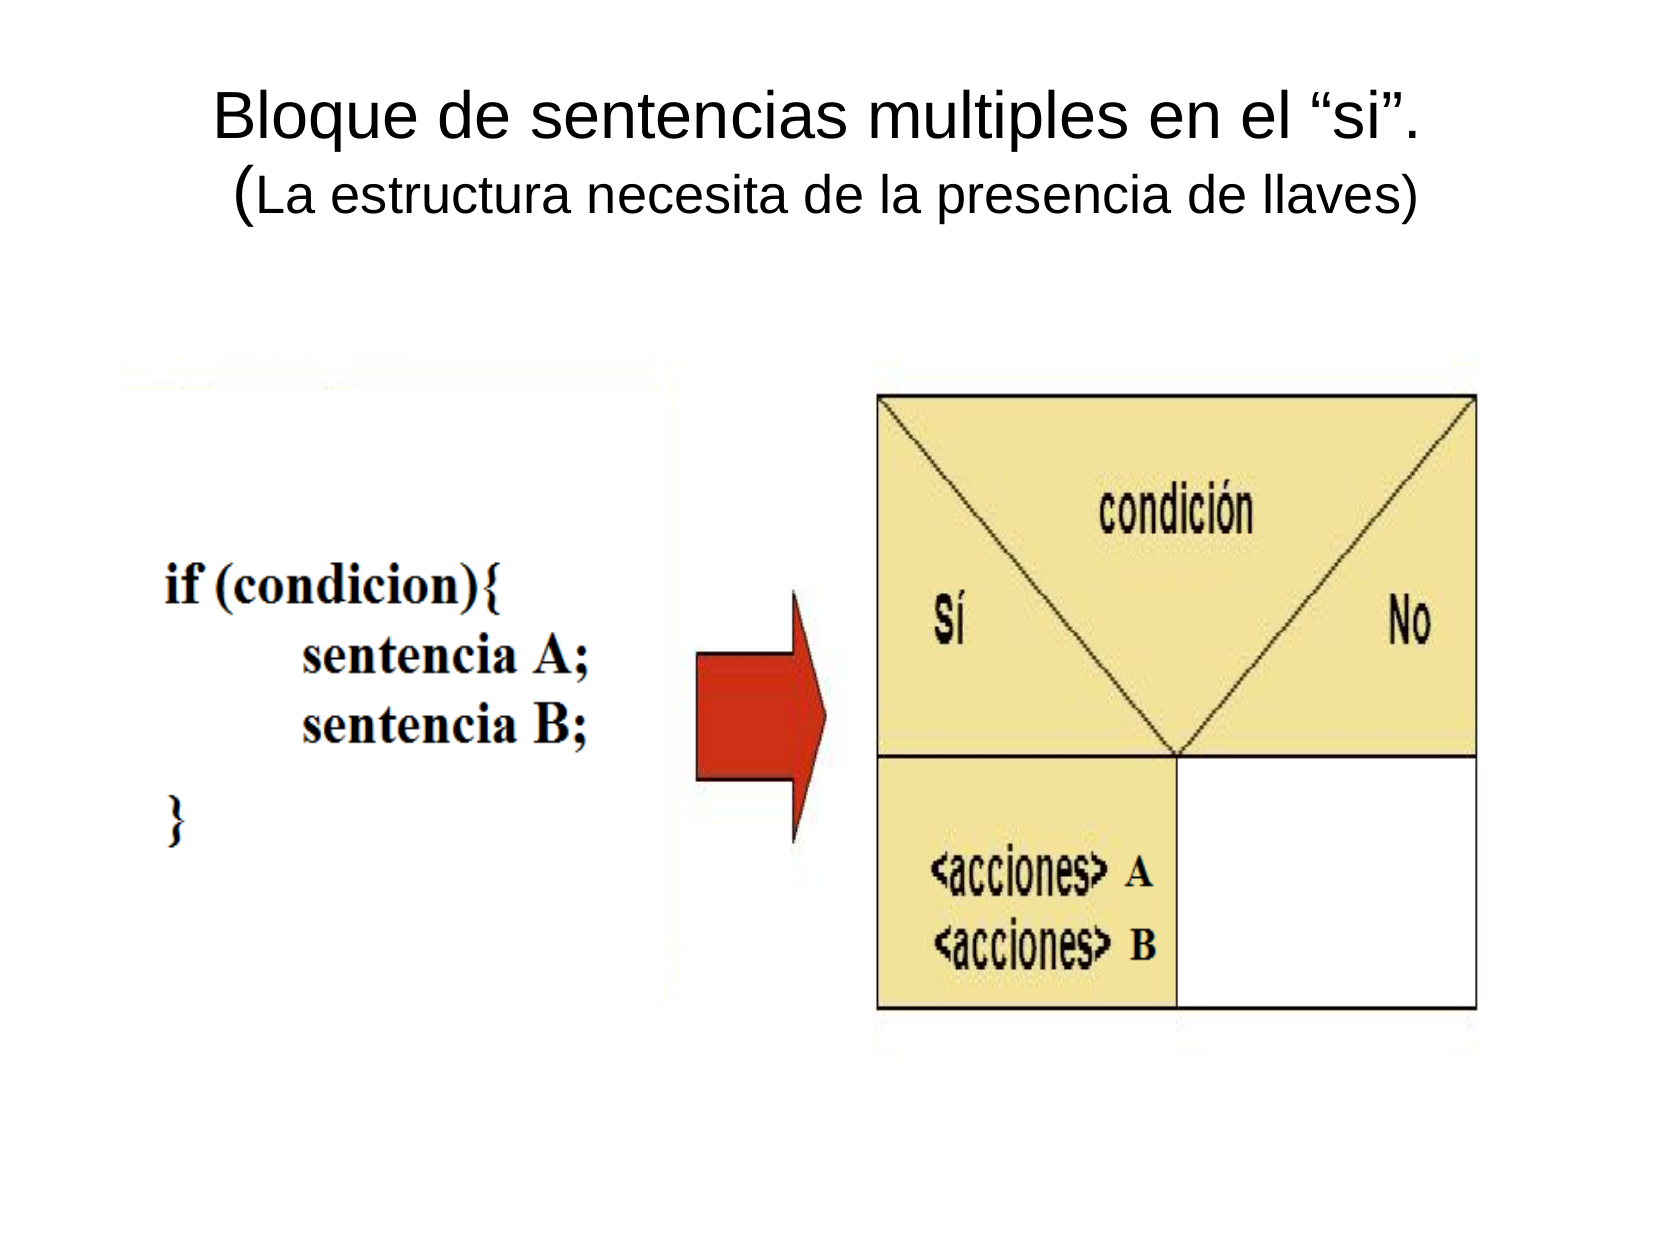

# Bloque de sentencias multiples en el “si”. (La estructura necesita de la presencia de llaves)